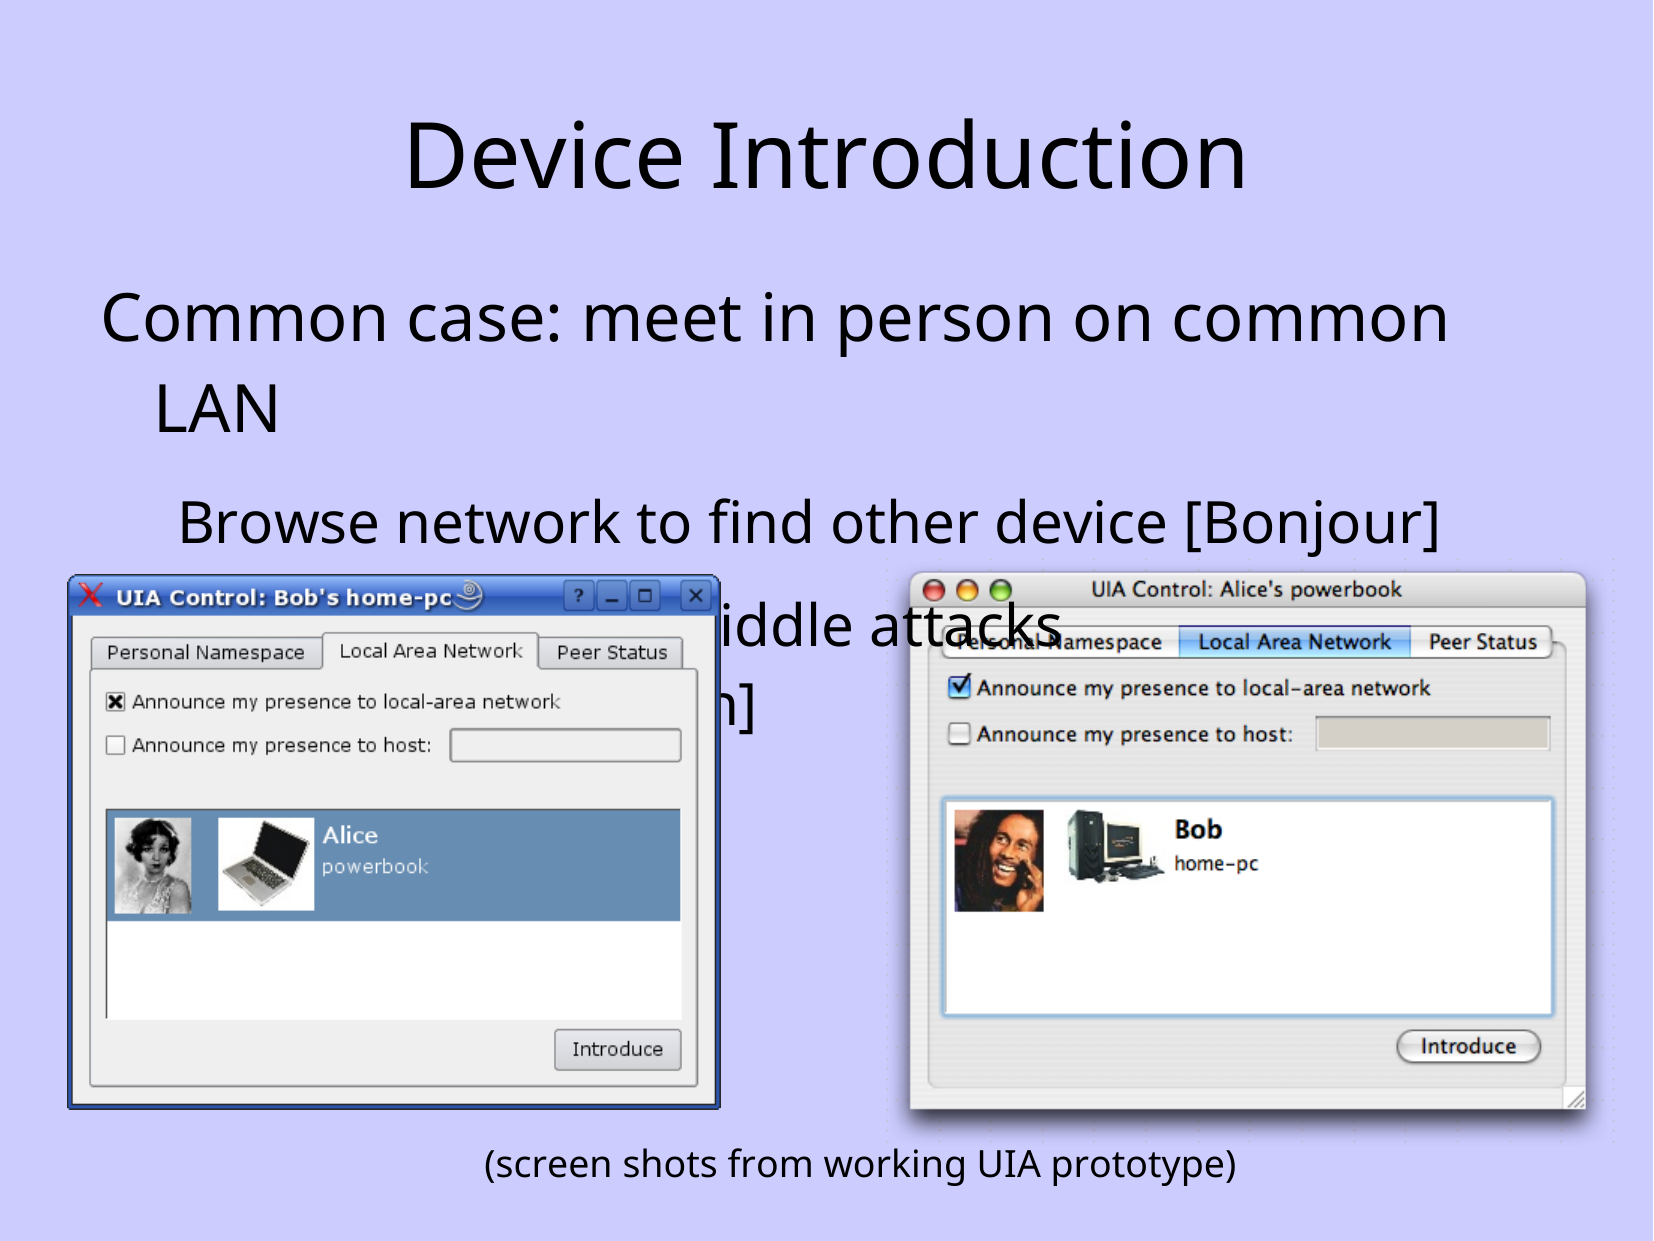

# Device Introduction
Common case: meet in person on common LAN
Browse network to find other device [Bonjour]
Avoid man-in-the-middle attacks [Dohrmann/Ellison]
(screen shots from working UIA prototype)